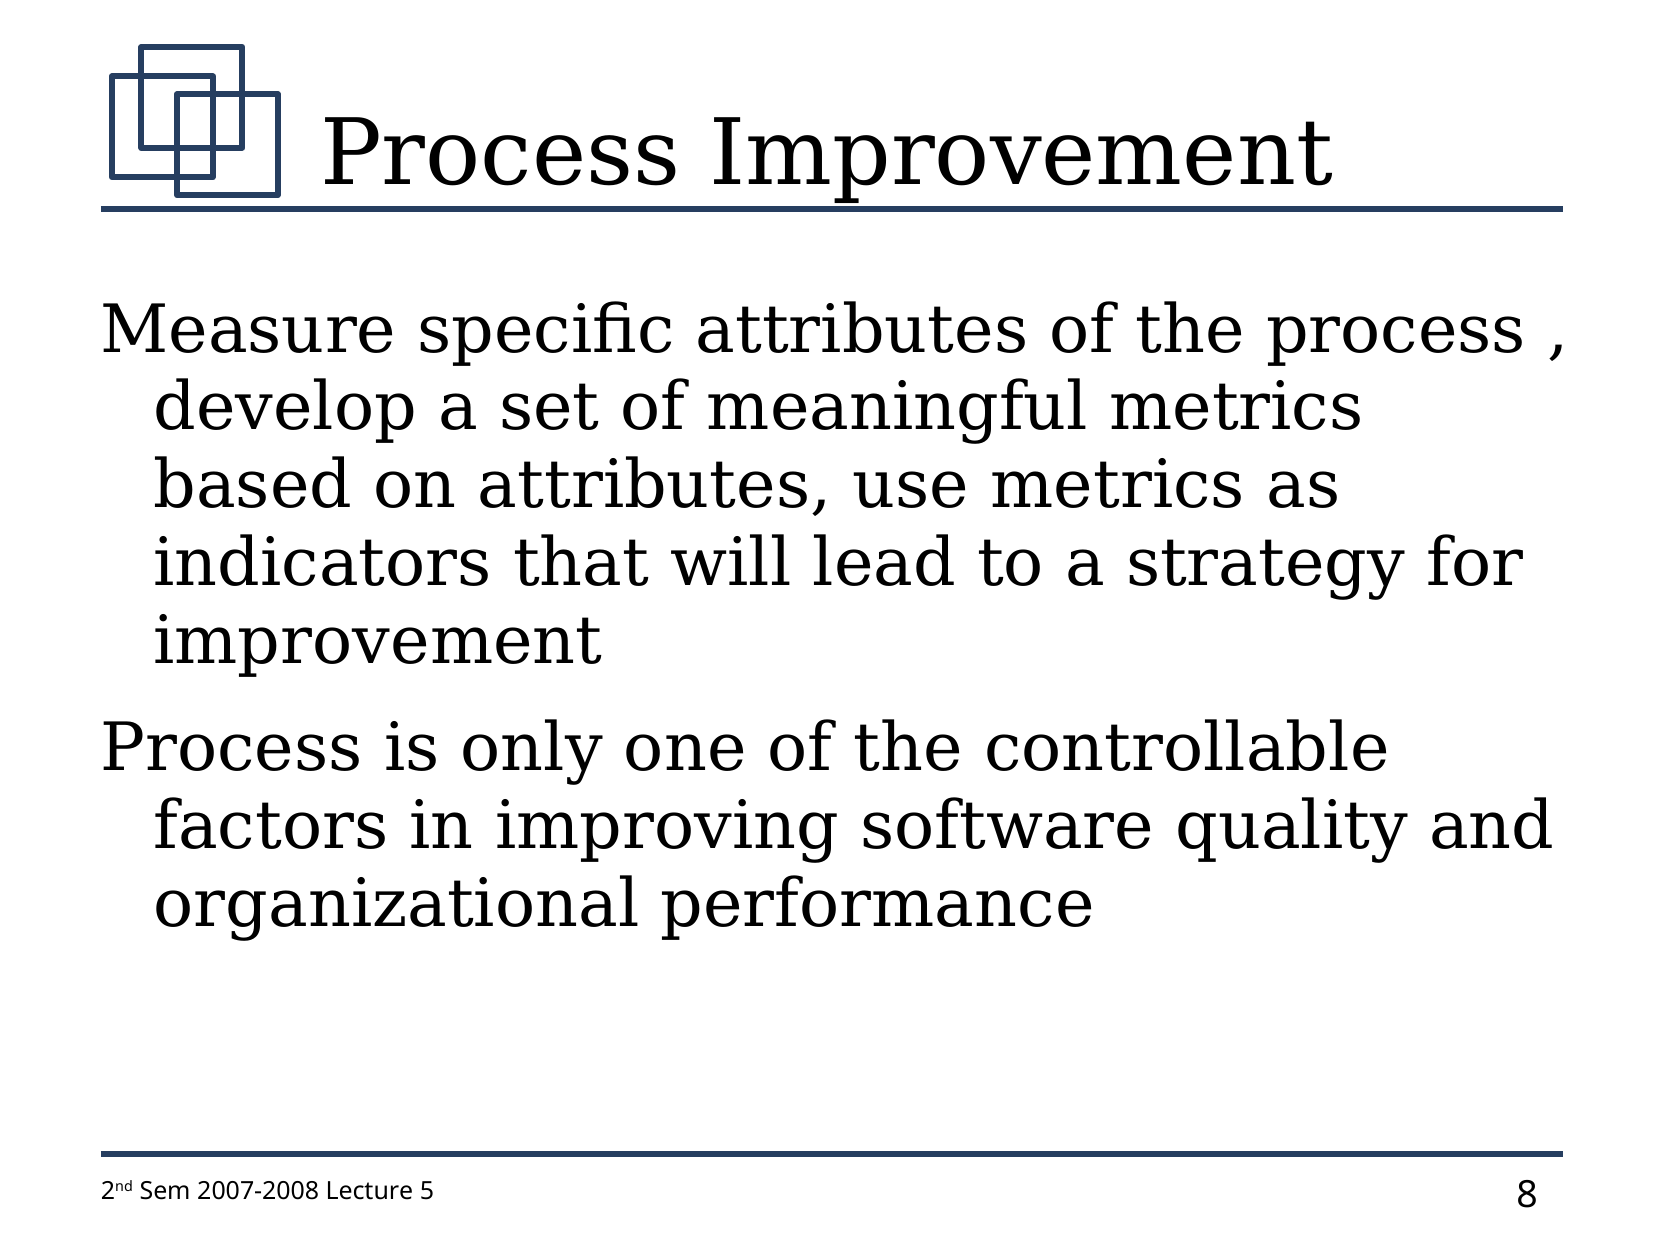

# Process Improvement
Measure specific attributes of the process , develop a set of meaningful metrics based on attributes, use metrics as indicators that will lead to a strategy for improvement
Process is only one of the controllable factors in improving software quality and organizational performance